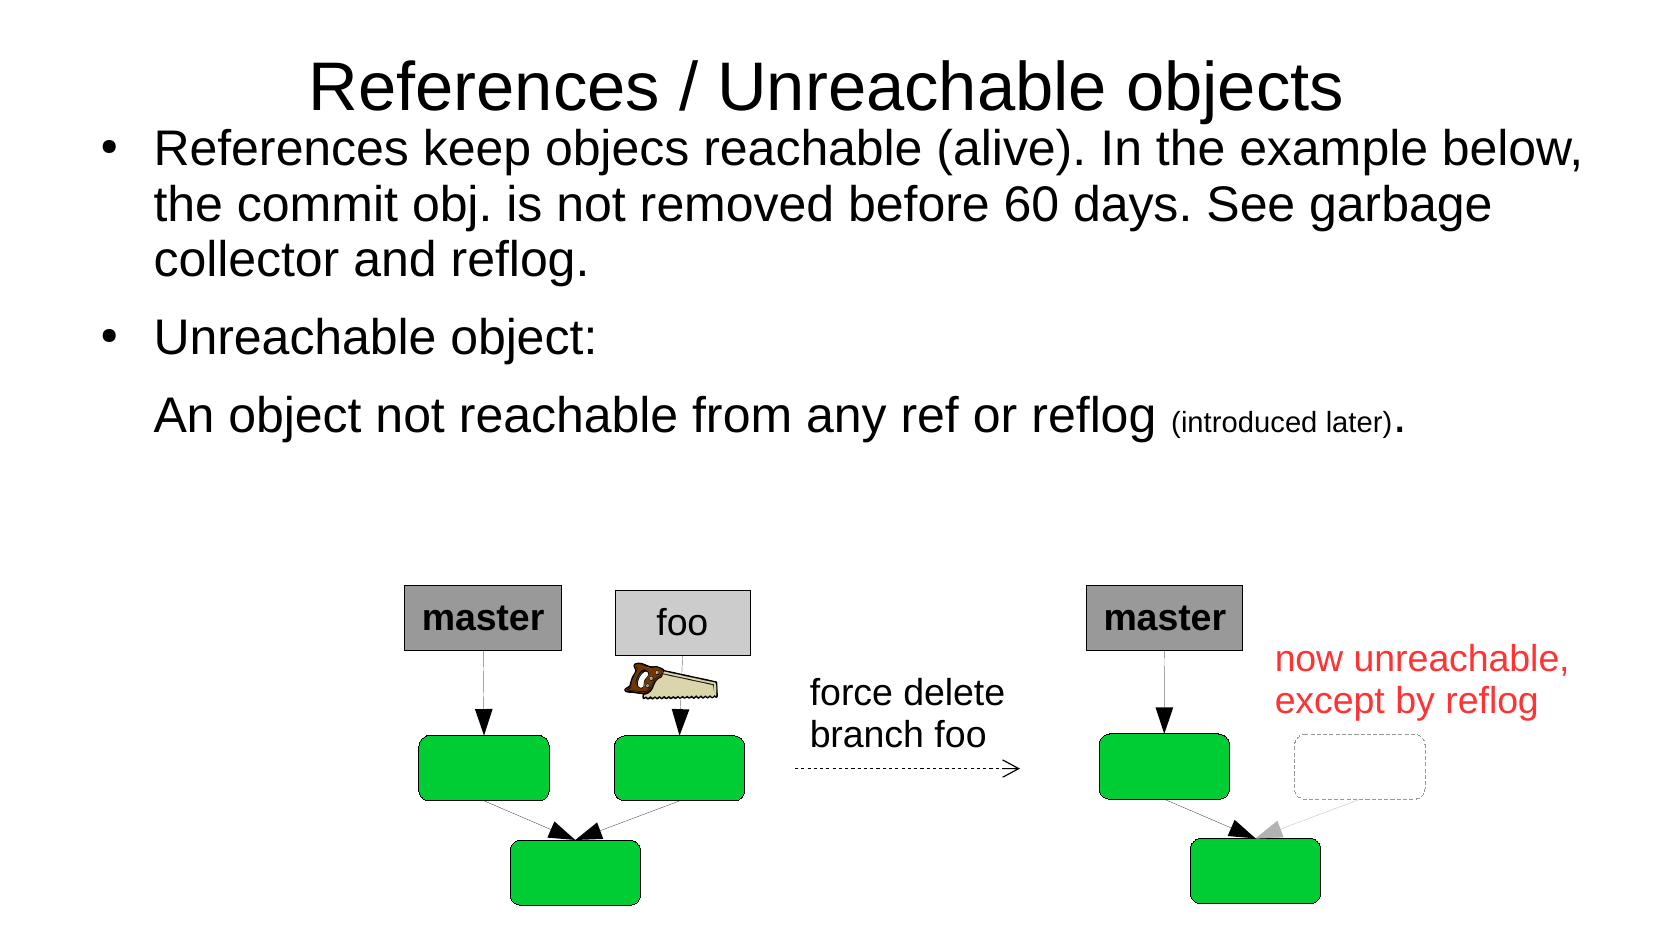

# References / Unreachable objects
References keep objecs reachable (alive). In the example below, the commit obj. is not removed before 60 days. See garbage collector and reflog.
Unreachable object:
An object not reachable from any ref or reflog (introduced later).
master
master
foo
now unreachable,
except by reflog
force delete
branch foo